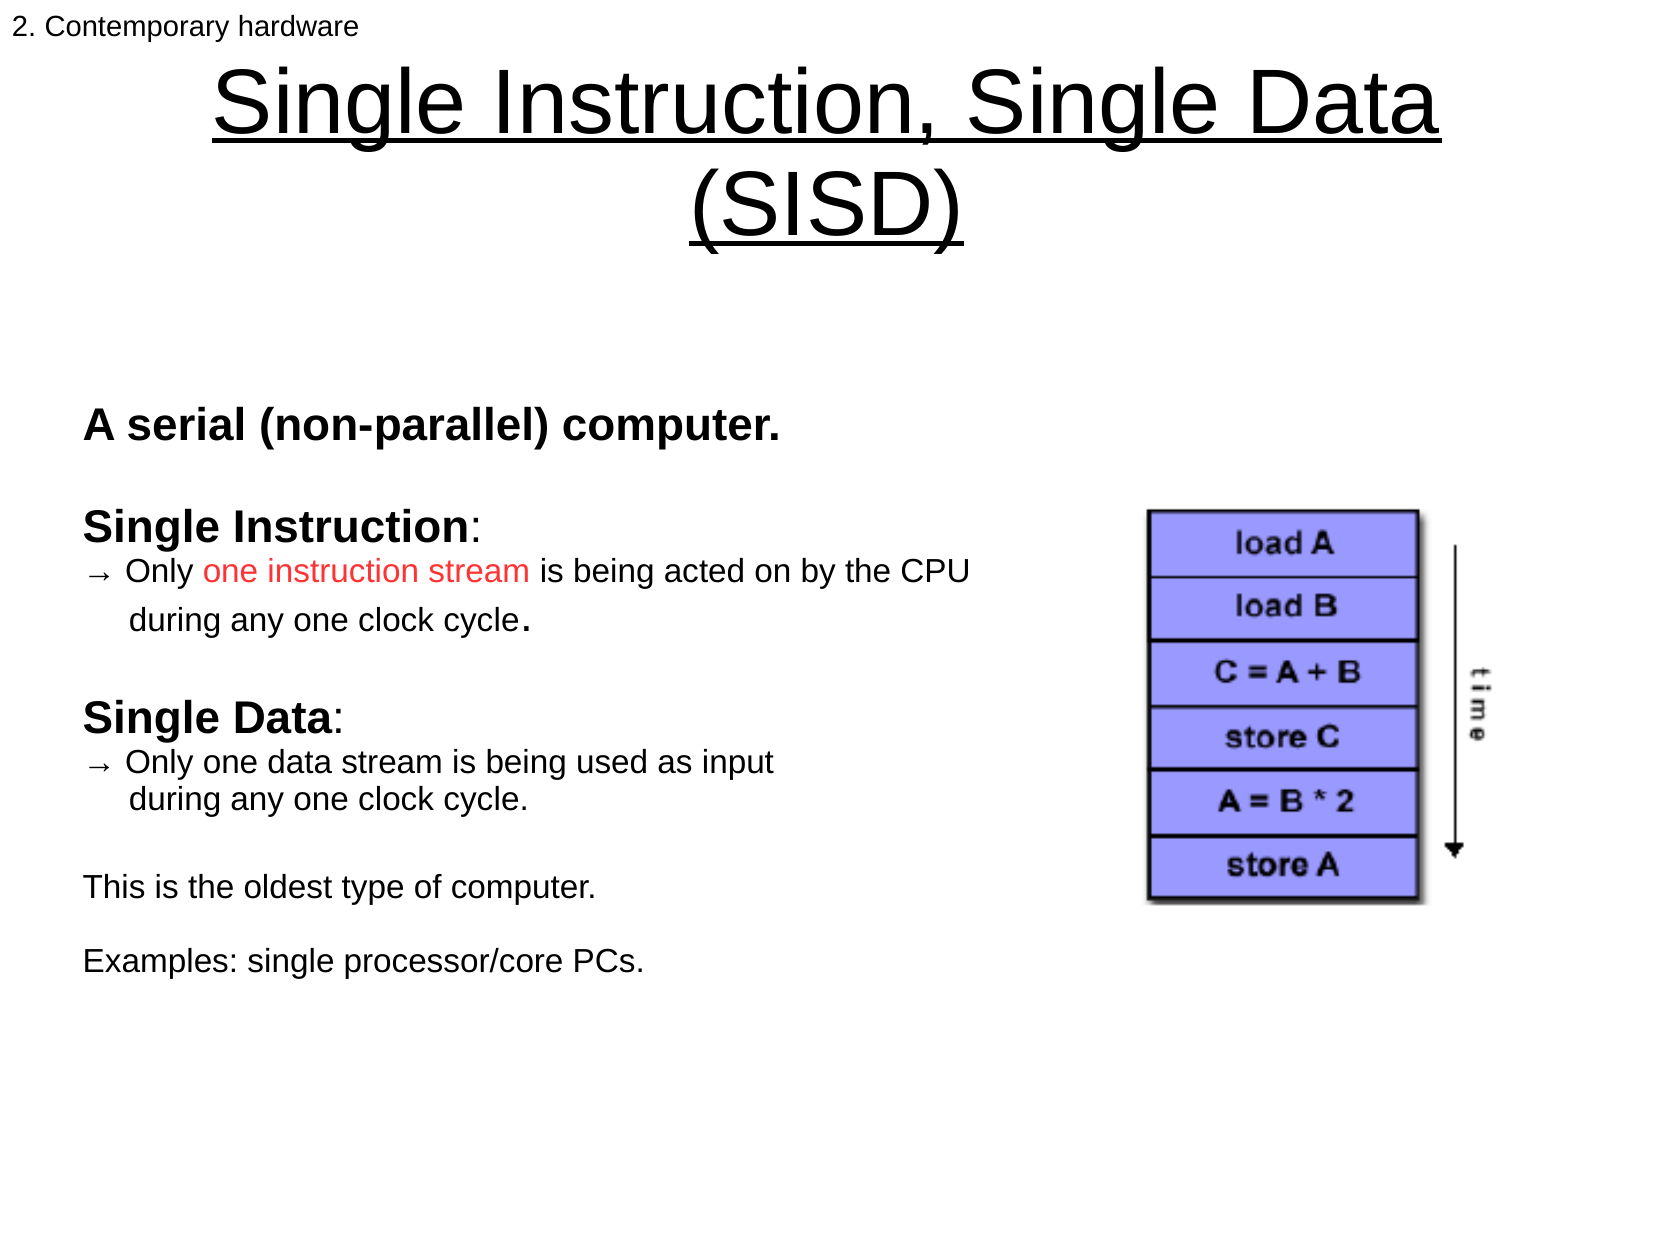

2. Contemporary hardware
# Single Instruction, Single Data (SISD)
A serial (non-­parallel) computer.
Single Instruction:
→ Only one instruction stream is being acted on by the CPU
 during any one clock cycle.
Single Data:
→ Only one data stream is being used as input
 during any one clock cycle.
This is the oldest type of computer.
Examples: single processor/core PCs.